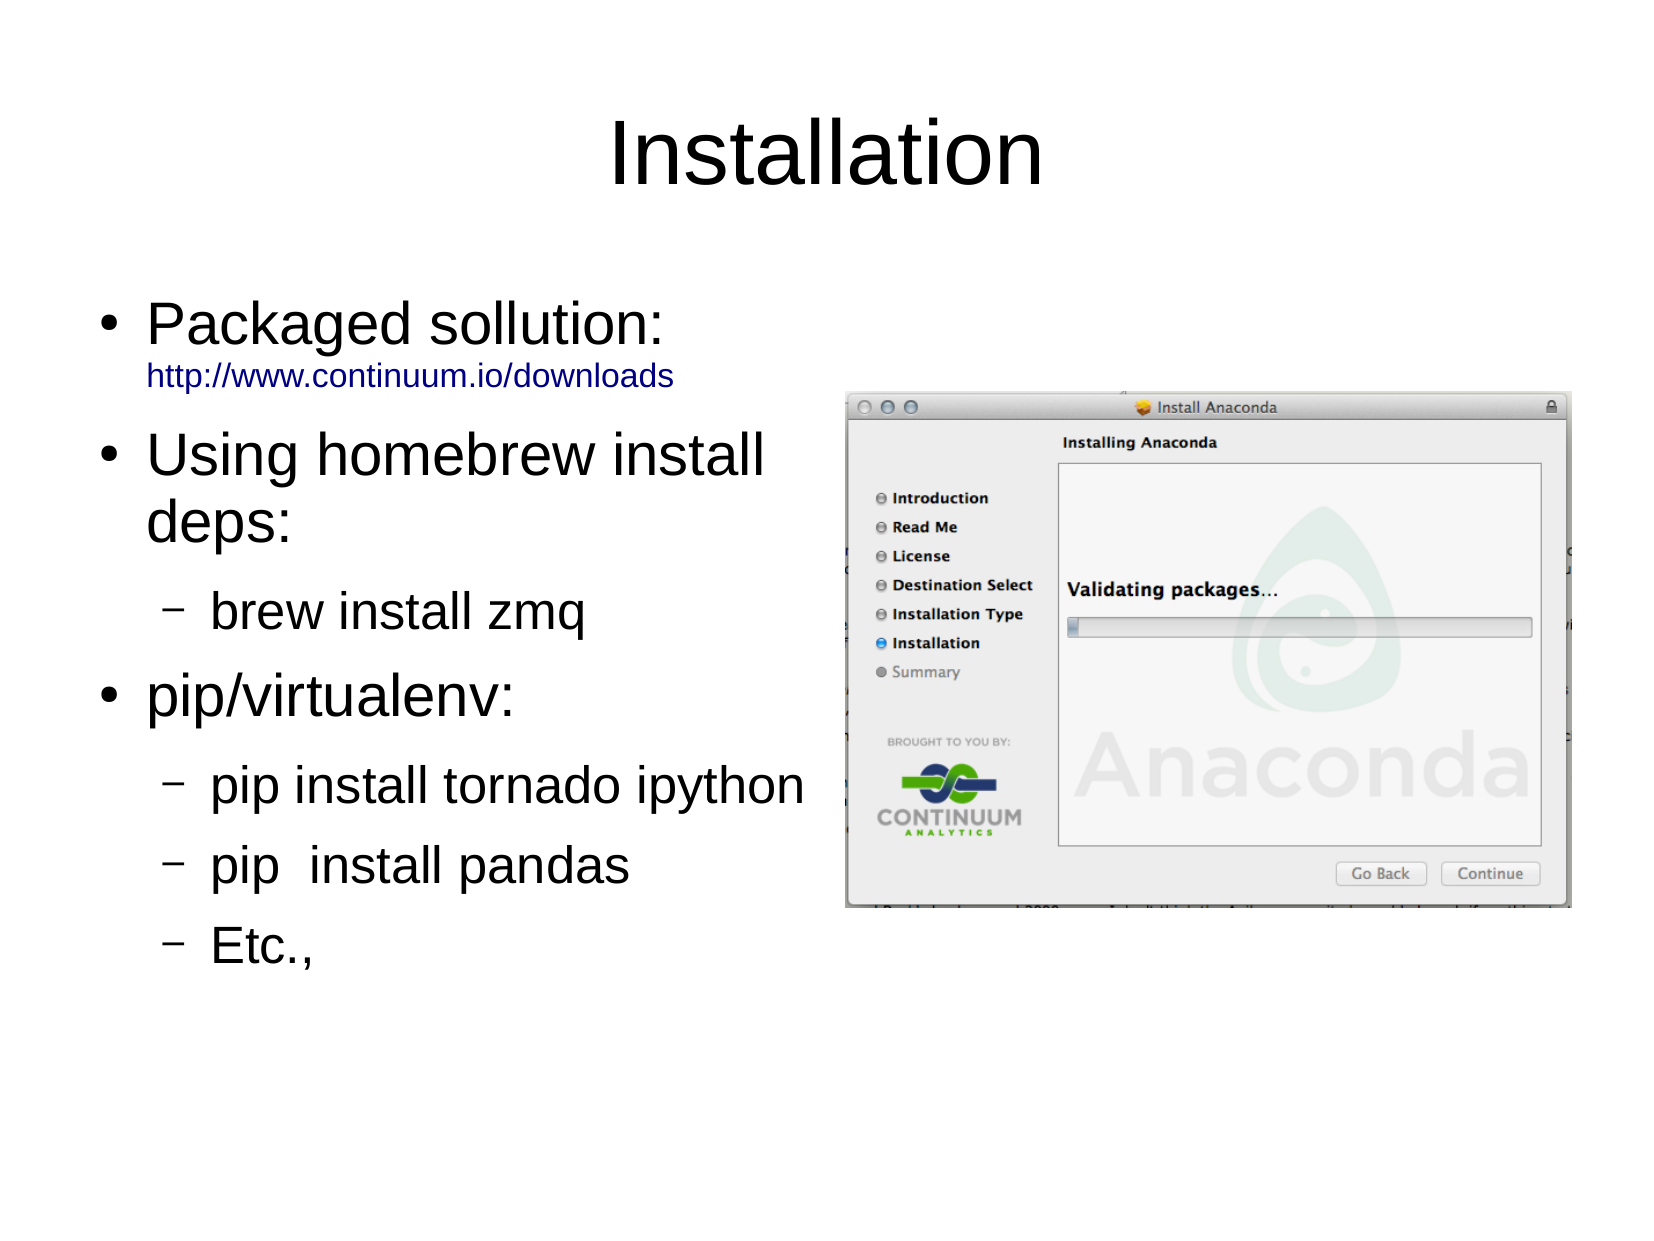

# Installation
Packaged sollution: http://www.continuum.io/downloads
Using homebrew install deps:
brew install zmq
pip/virtualenv:
pip install tornado ipython
pip install pandas
Etc.,